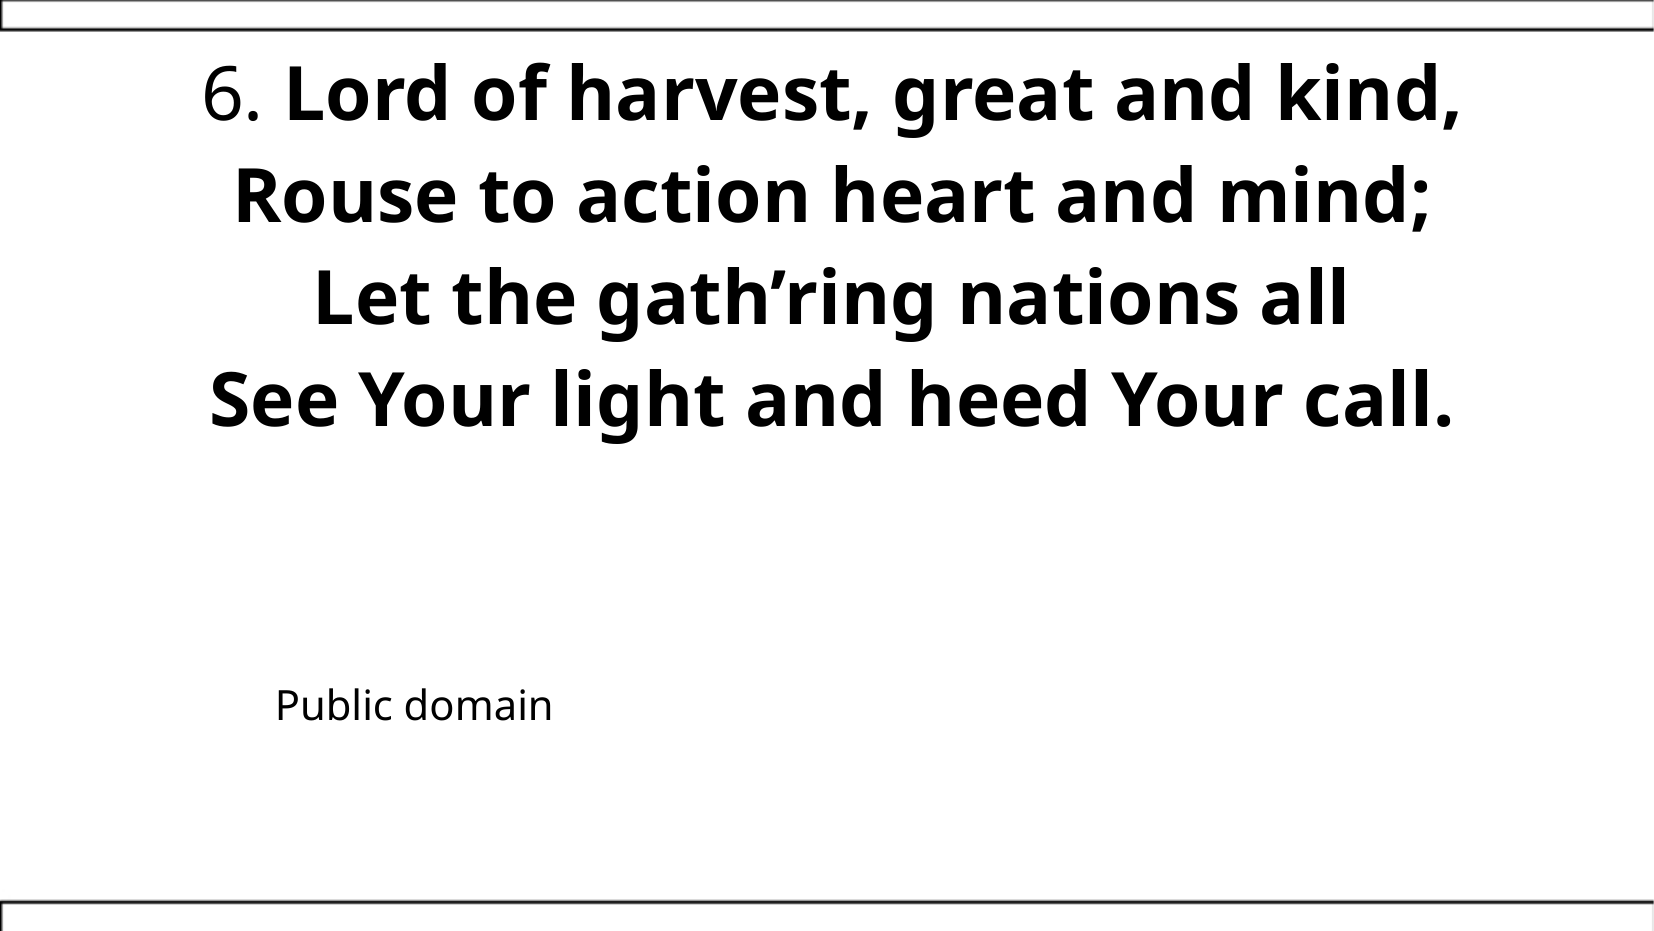

6. Lord of harvest, great and kind,
Rouse to action heart and mind;
Let the gath’ring nations all
See Your light and heed Your call.
 Public domain